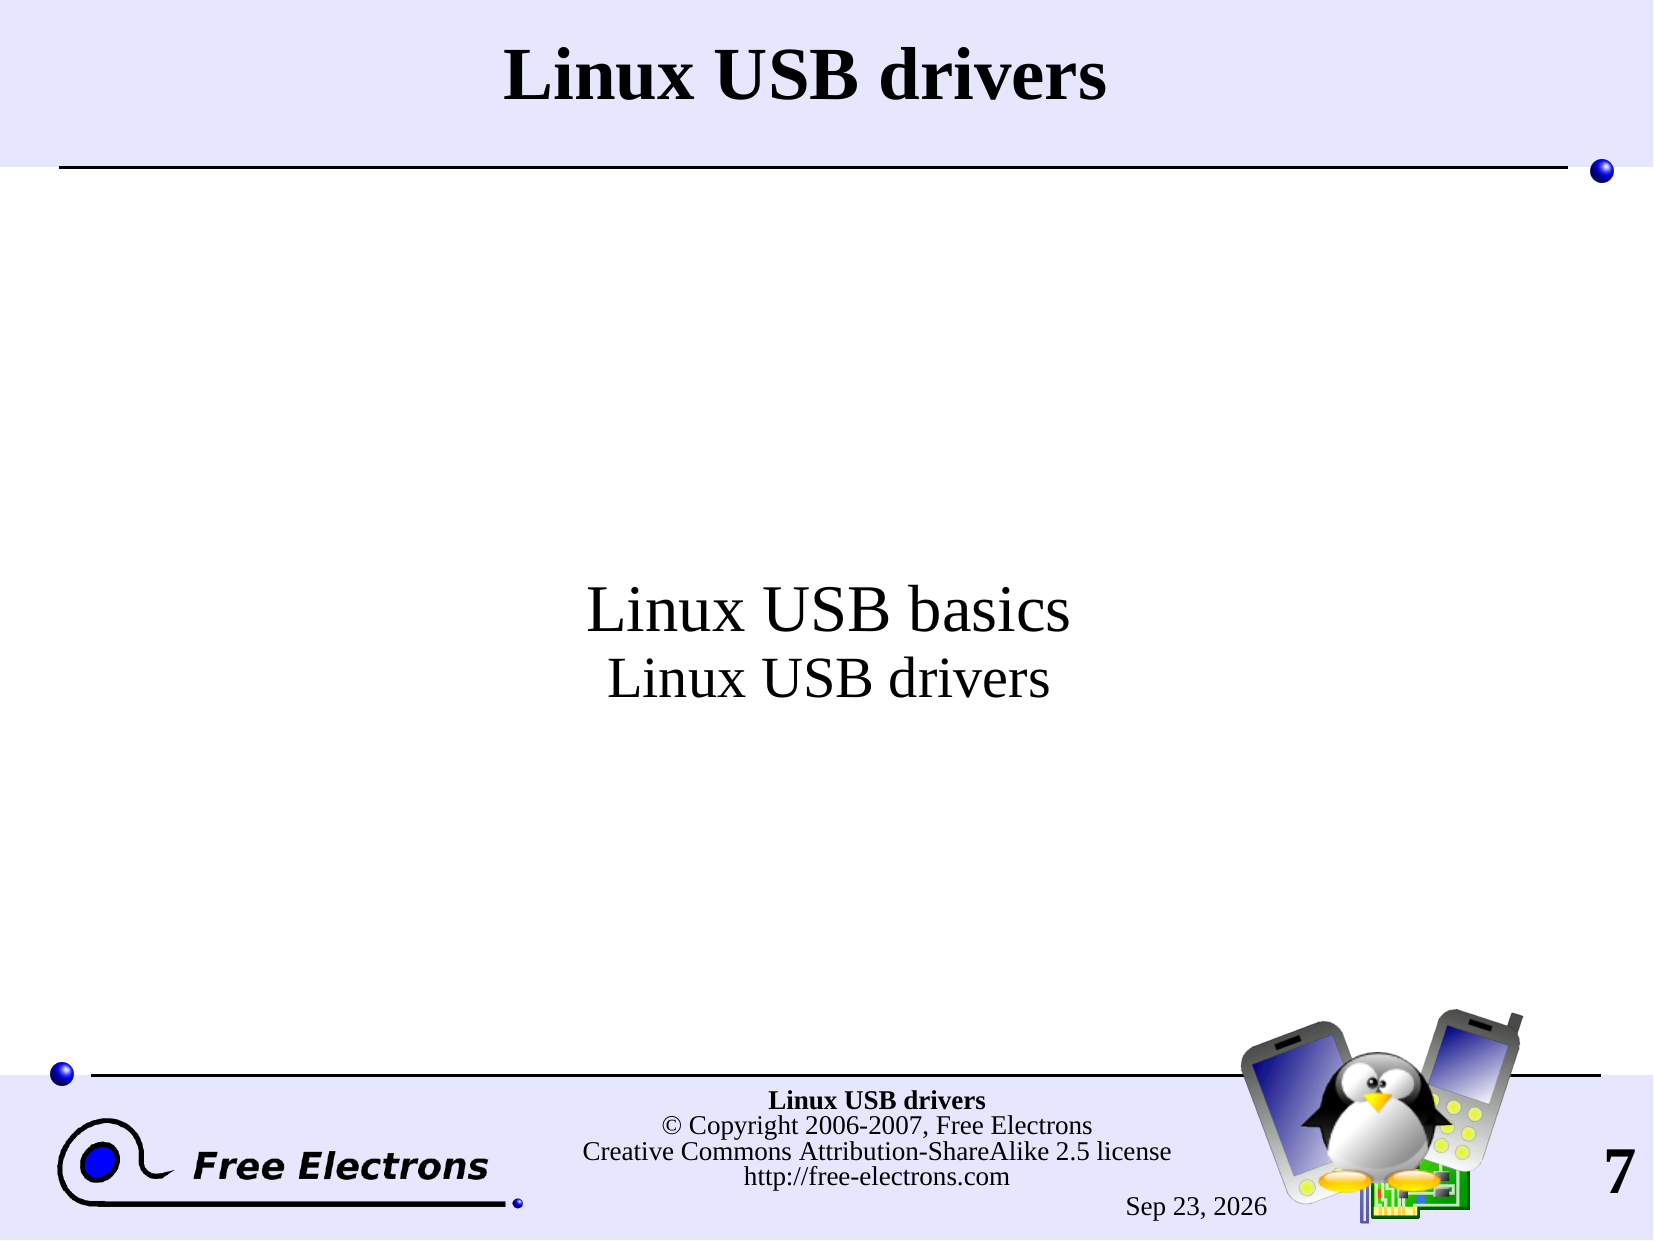

# Linux USB drivers
Linux USB basics
Linux USB drivers